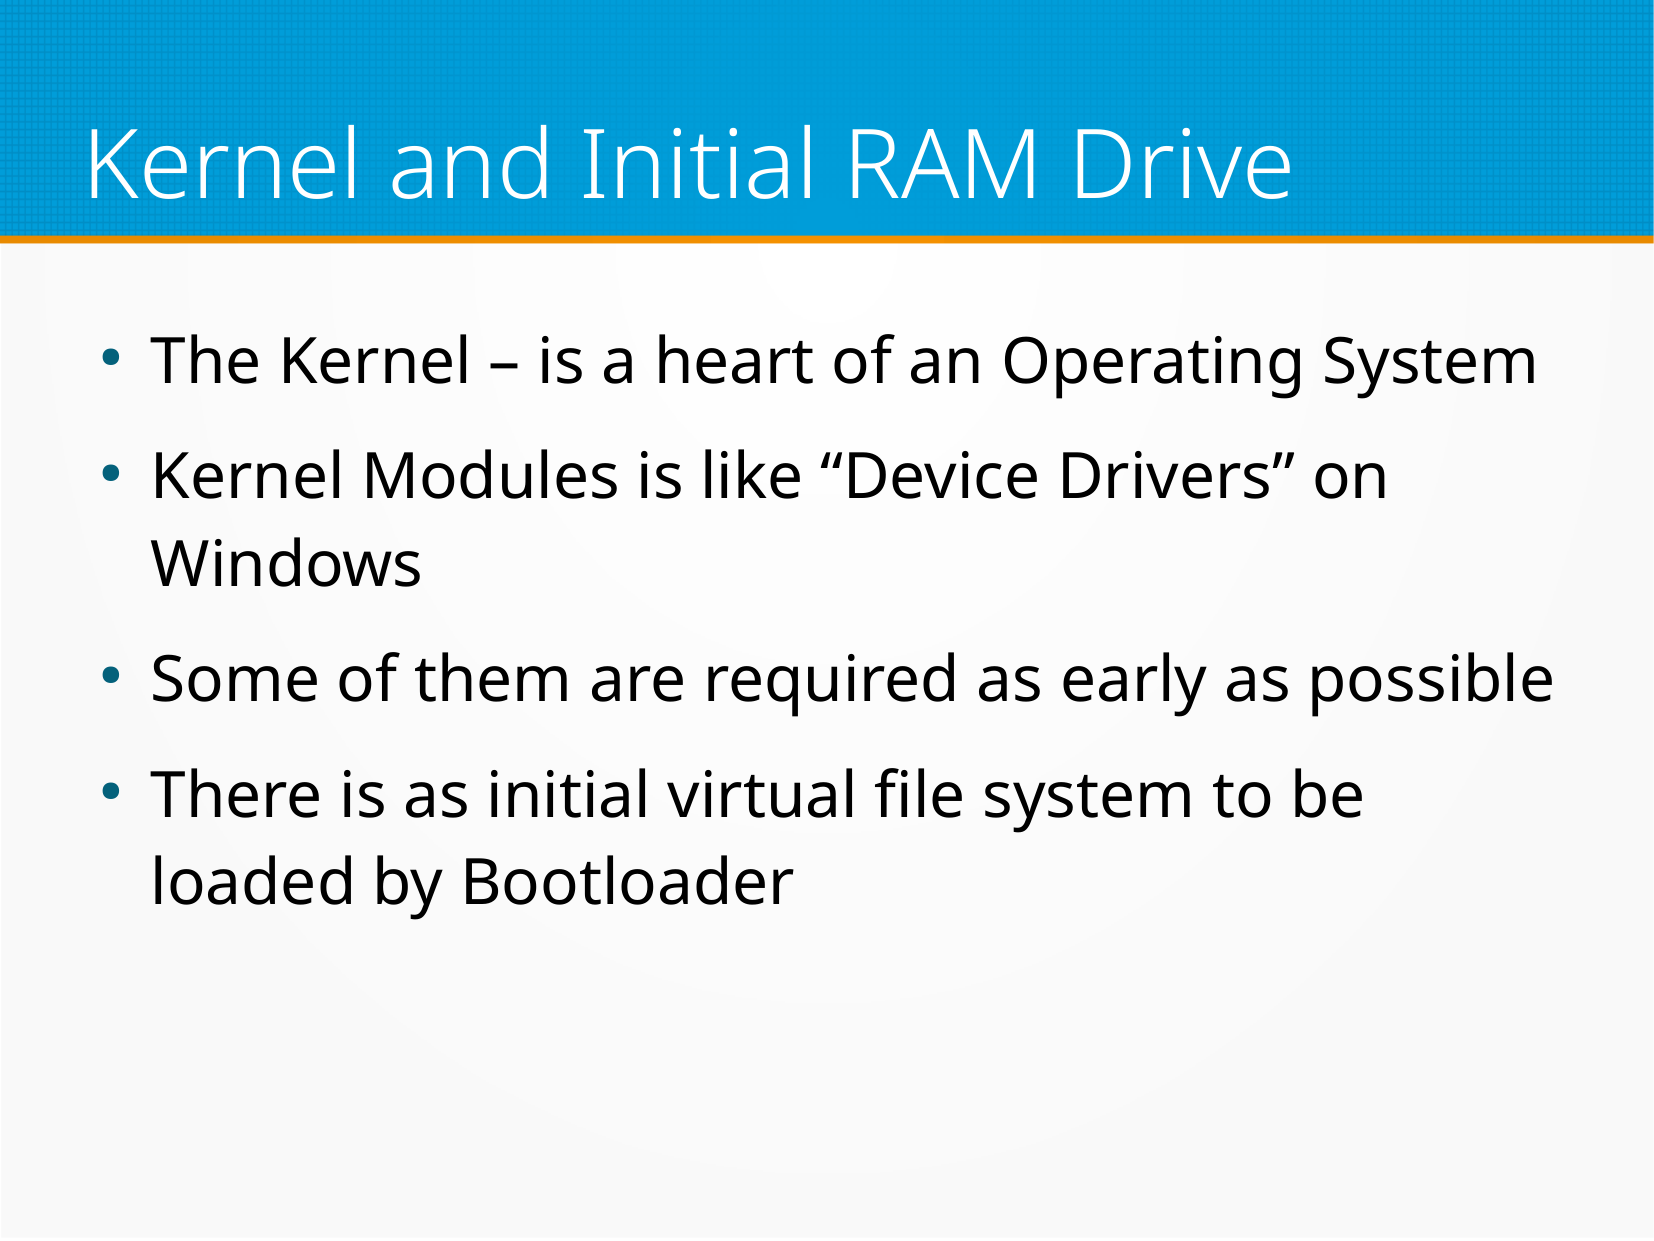

# Kernel and Initial RAM Drive
The Kernel – is a heart of an Operating System
Kernel Modules is like “Device Drivers” on Windows
Some of them are required as early as possible
There is as initial virtual file system to be loaded by Bootloader